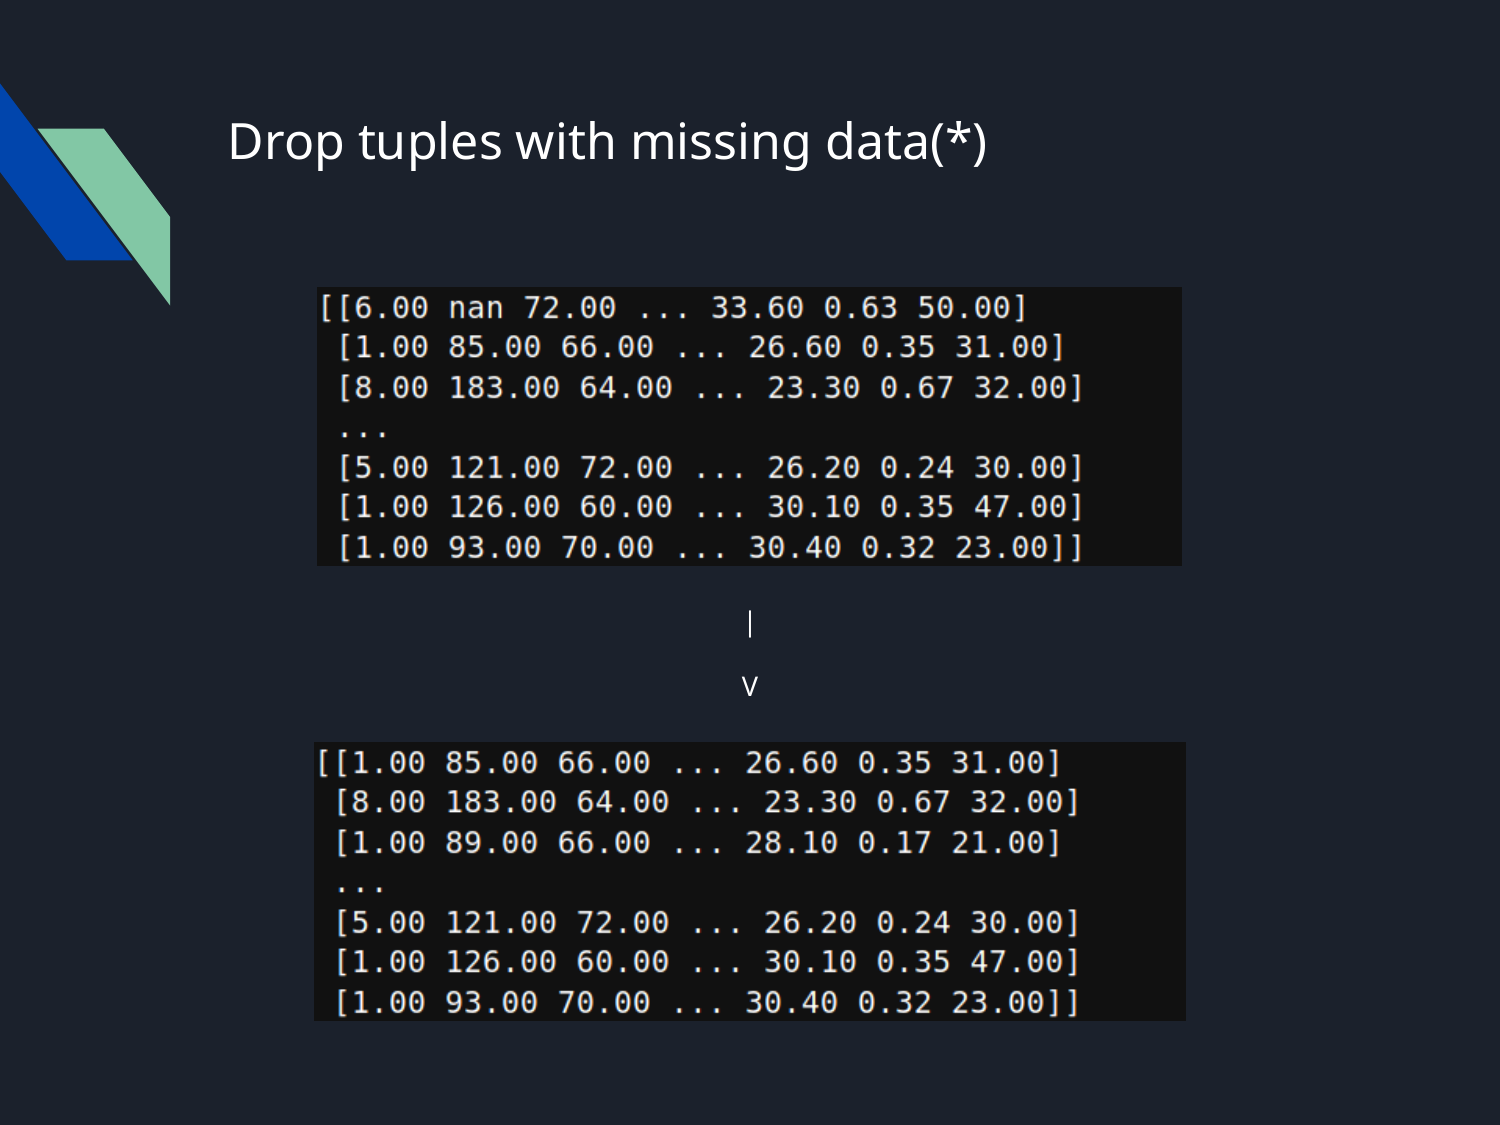

# Drop tuples with missing data(*)
|
V